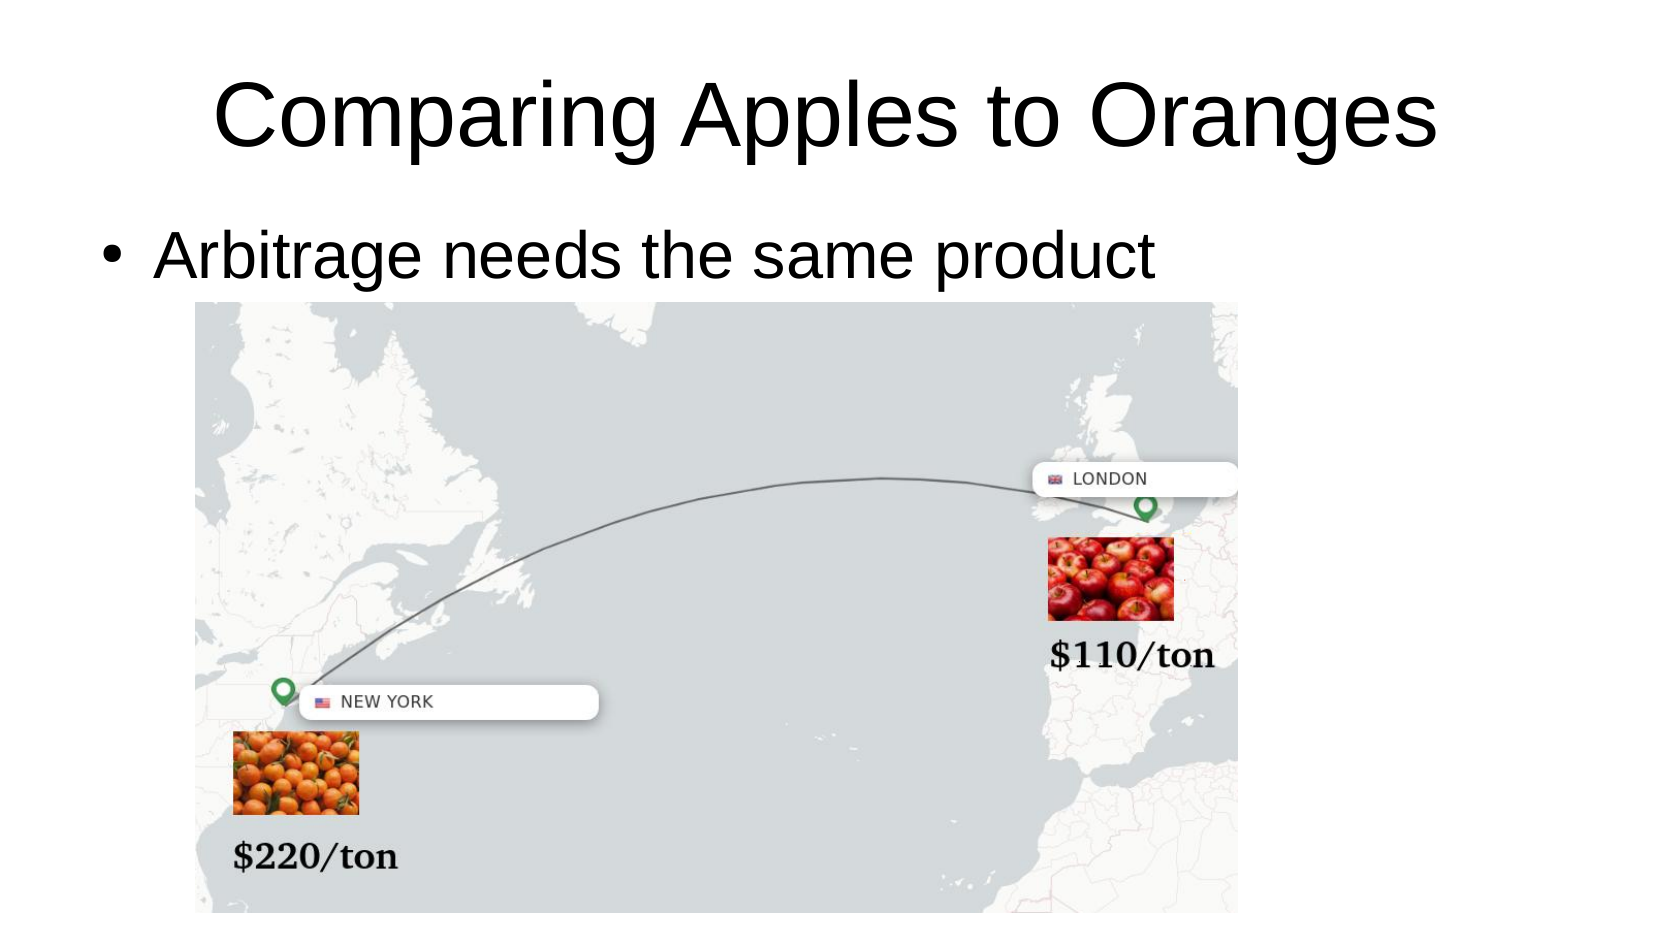

# Comparing Apples to Oranges
Arbitrage needs the same product